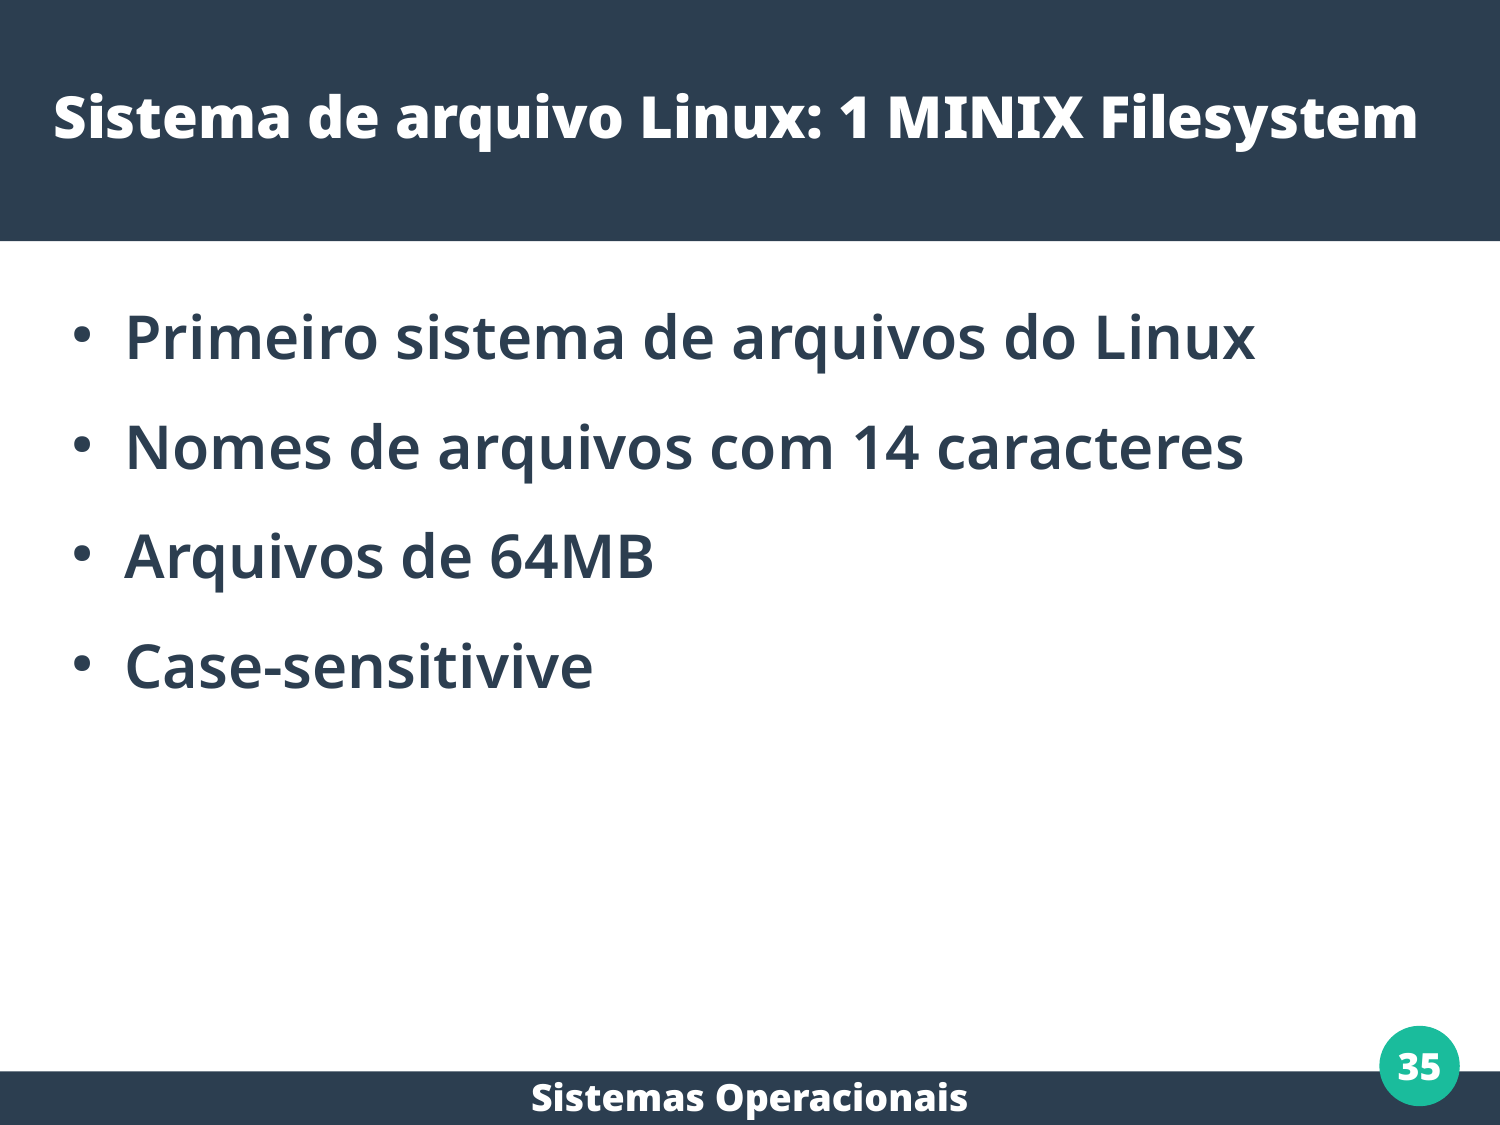

# Sistema de arquivo Linux: 1 MINIX Filesystem
Primeiro sistema de arquivos do Linux
Nomes de arquivos com 14 caracteres
Arquivos de 64MB
Case-sensitivive
35
Sistemas Operacionais